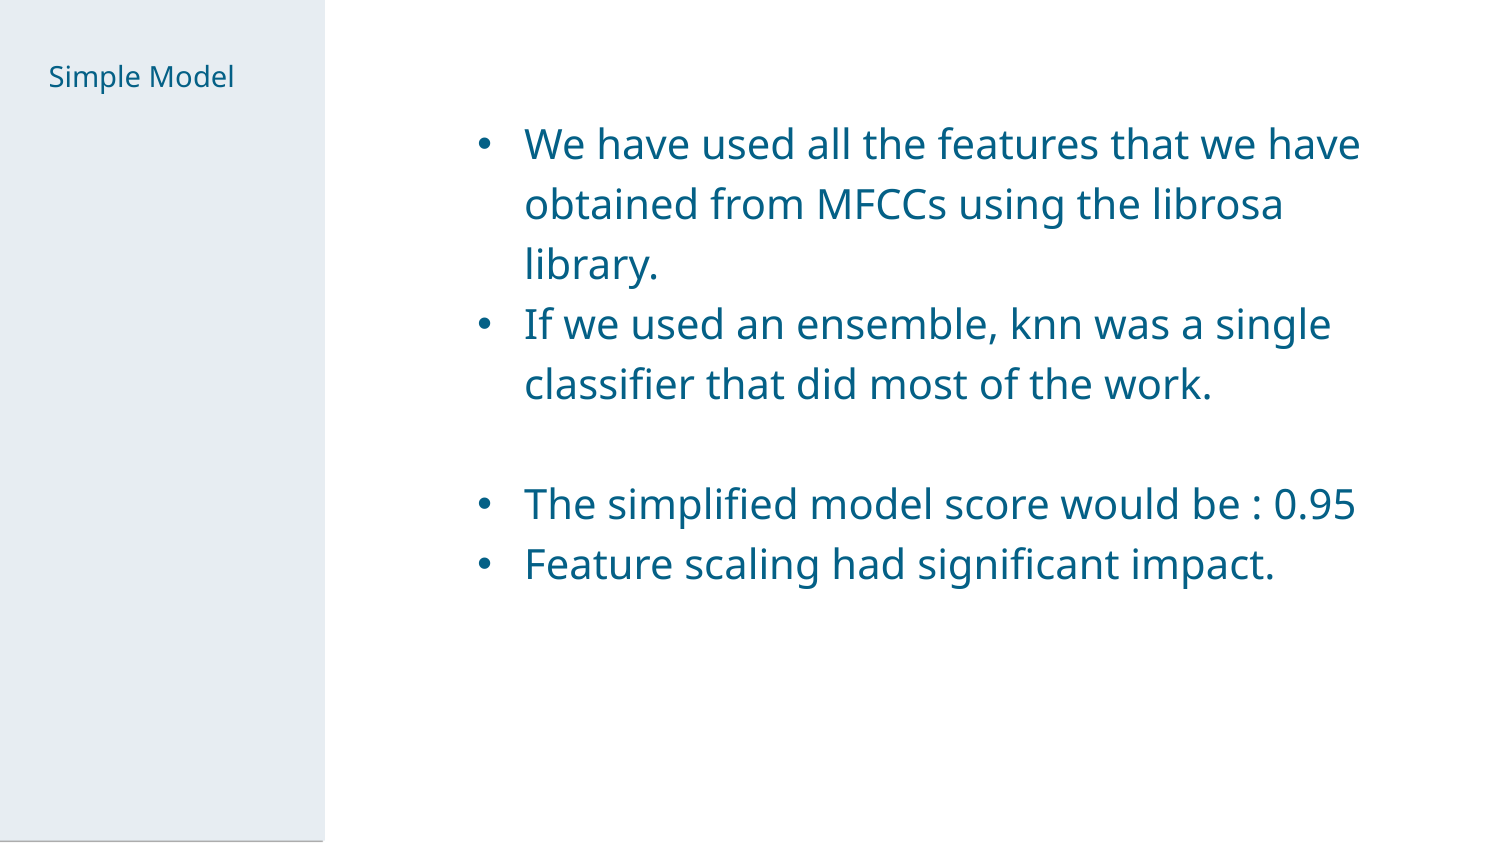

Simple Model
We have used all the features that we have obtained from MFCCs using the librosa library.
If we used an ensemble, knn was a single classifier that did most of the work.
The simplified model score would be : 0.95
Feature scaling had significant impact.